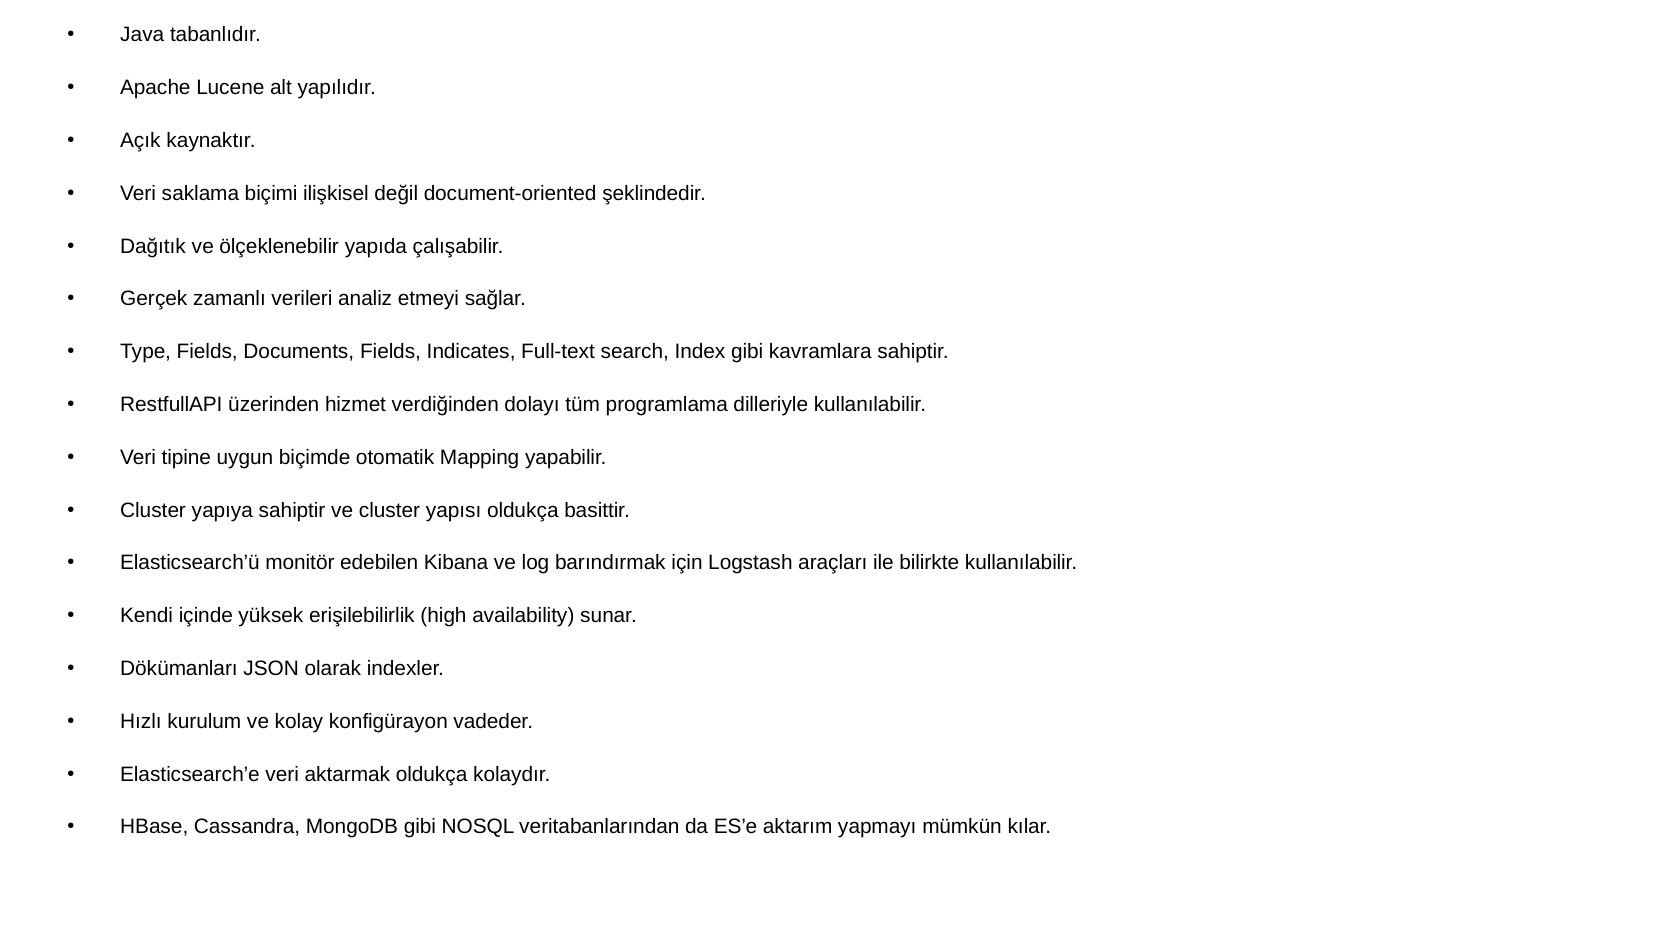

# Java tabanlıdır.
Apache Lucene alt yapılıdır.
Açık kaynaktır.
Veri saklama biçimi ilişkisel değil document-oriented şeklindedir.
Dağıtık ve ölçeklenebilir yapıda çalışabilir.
Gerçek zamanlı verileri analiz etmeyi sağlar.
Type, Fields, Documents, Fields, Indicates, Full-text search, Index gibi kavramlara sahiptir.
RestfullAPI üzerinden hizmet verdiğinden dolayı tüm programlama dilleriyle kullanılabilir.
Veri tipine uygun biçimde otomatik Mapping yapabilir.
Cluster yapıya sahiptir ve cluster yapısı oldukça basittir.
Elasticsearch’ü monitör edebilen Kibana ve log barındırmak için Logstash araçları ile bilirkte kullanılabilir.
Kendi içinde yüksek erişilebilirlik (high availability) sunar.
Dökümanları JSON olarak indexler.
Hızlı kurulum ve kolay konfigürayon vadeder.
Elasticsearch’e veri aktarmak oldukça kolaydır.
HBase, Cassandra, MongoDB gibi NOSQL veritabanlarından da ES’e aktarım yapmayı mümkün kılar.